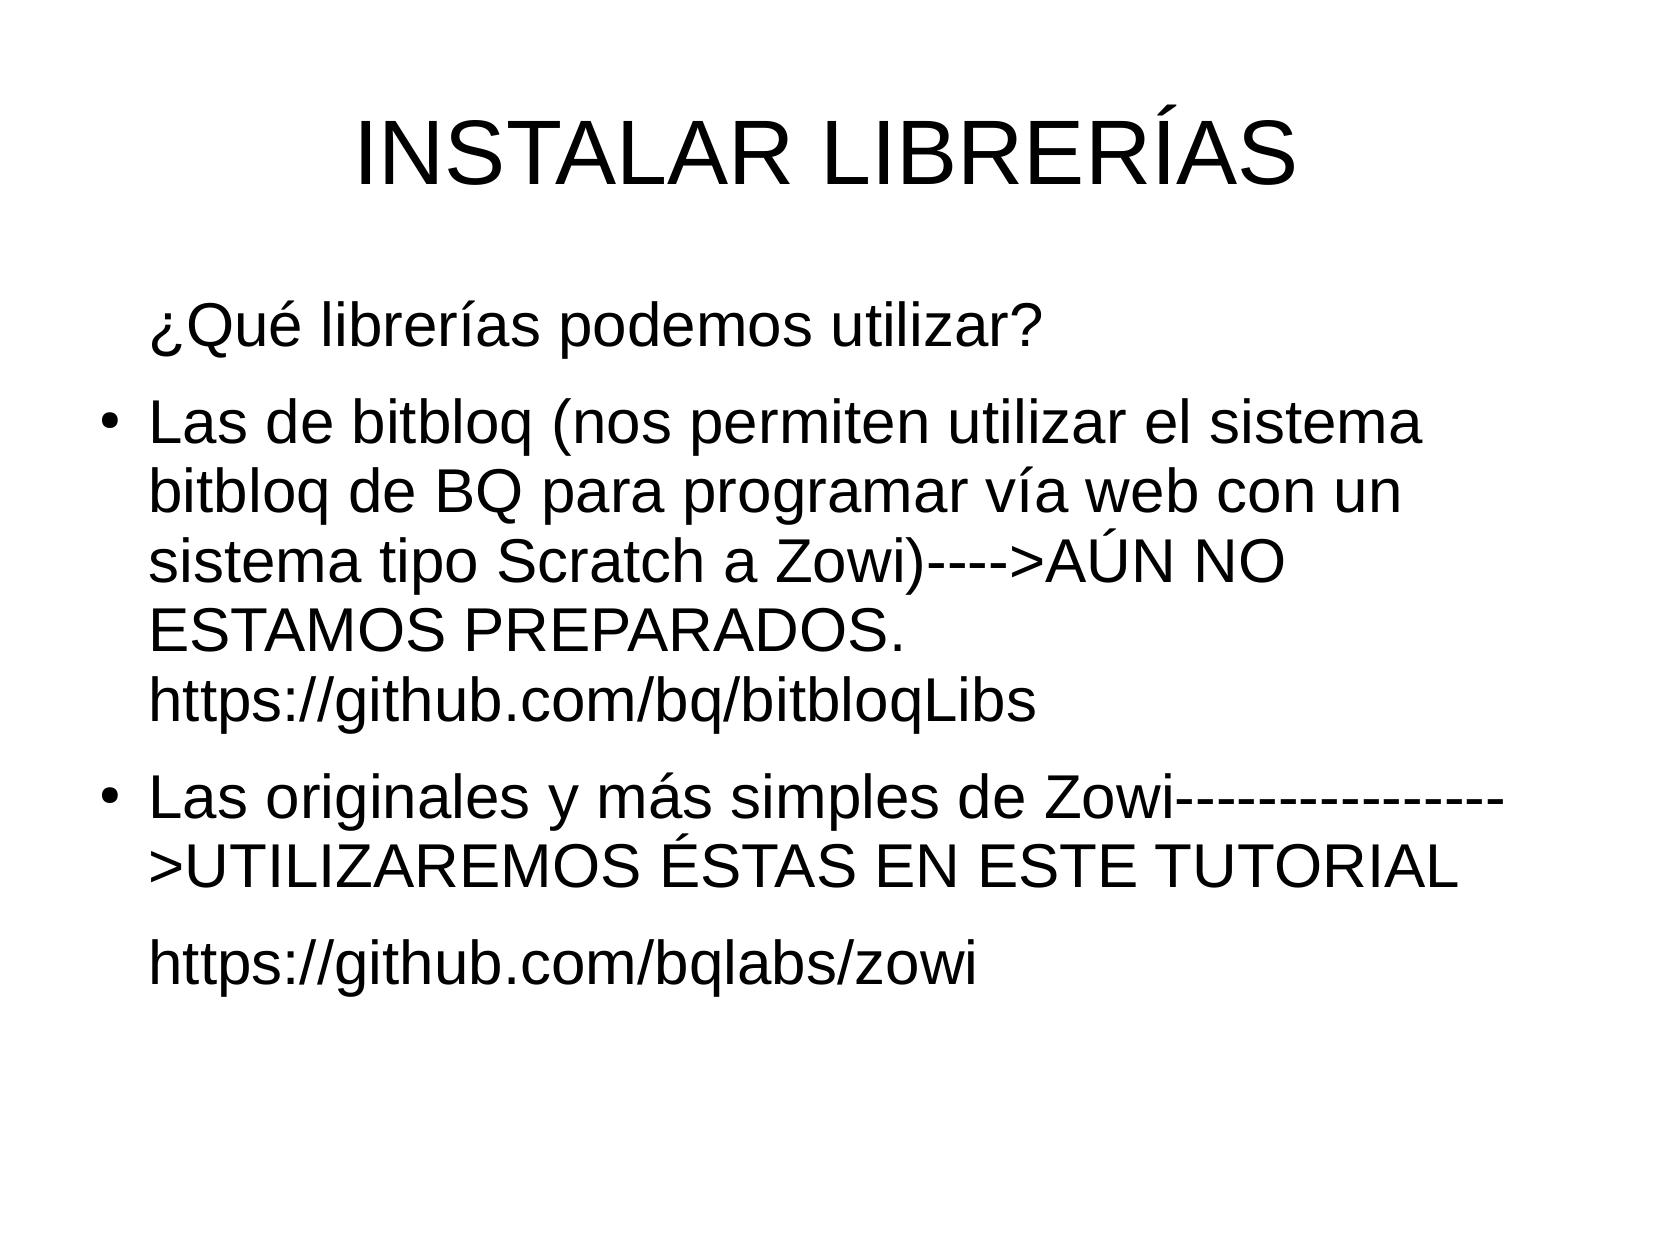

# INSTALAR LIBRERÍAS
¿Qué librerías podemos utilizar?
Las de bitbloq (nos permiten utilizar el sistema bitbloq de BQ para programar vía web con un sistema tipo Scratch a Zowi)---->AÚN NO ESTAMOS PREPARADOS. https://github.com/bq/bitbloqLibs
Las originales y más simples de Zowi---------------->UTILIZAREMOS ÉSTAS EN ESTE TUTORIAL
https://github.com/bqlabs/zowi